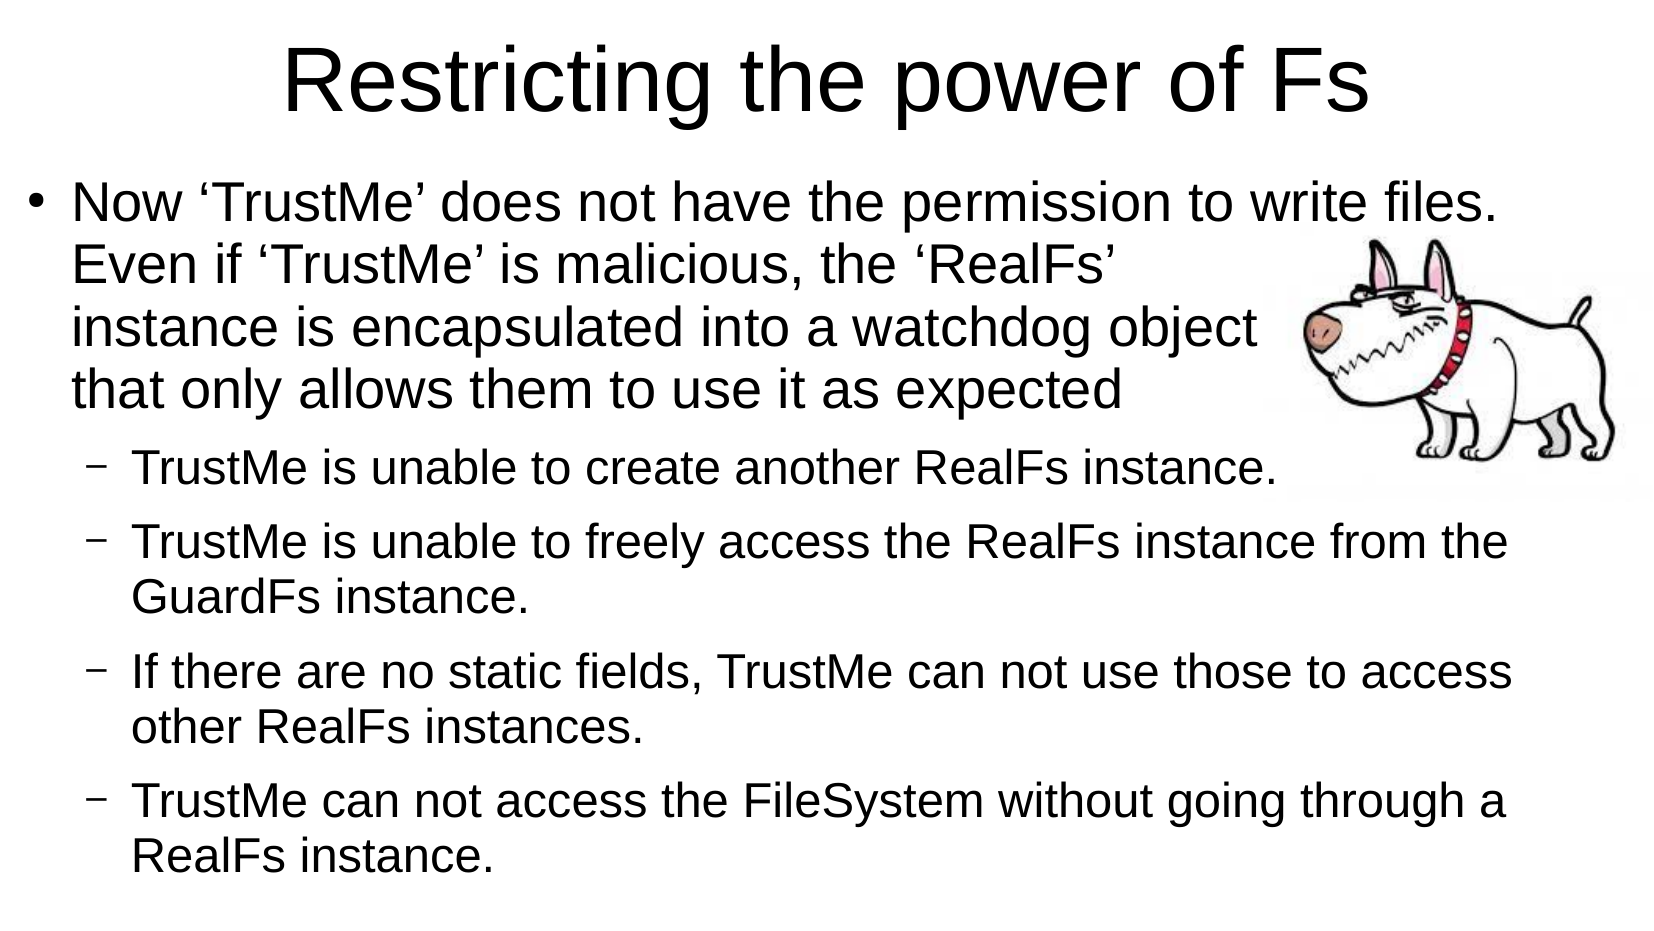

# Restricting the power of Fs
Now ‘TrustMe’ does not have the permission to write files.
Even if ‘TrustMe’ is malicious, the ‘RealFs’
instance is encapsulated into a watchdog object
that only allows them to use it as expected
TrustMe is unable to create another RealFs instance.
TrustMe is unable to freely access the RealFs instance from the GuardFs instance.
If there are no static fields, TrustMe can not use those to access other RealFs instances.
TrustMe can not access the FileSystem without going through a RealFs instance.